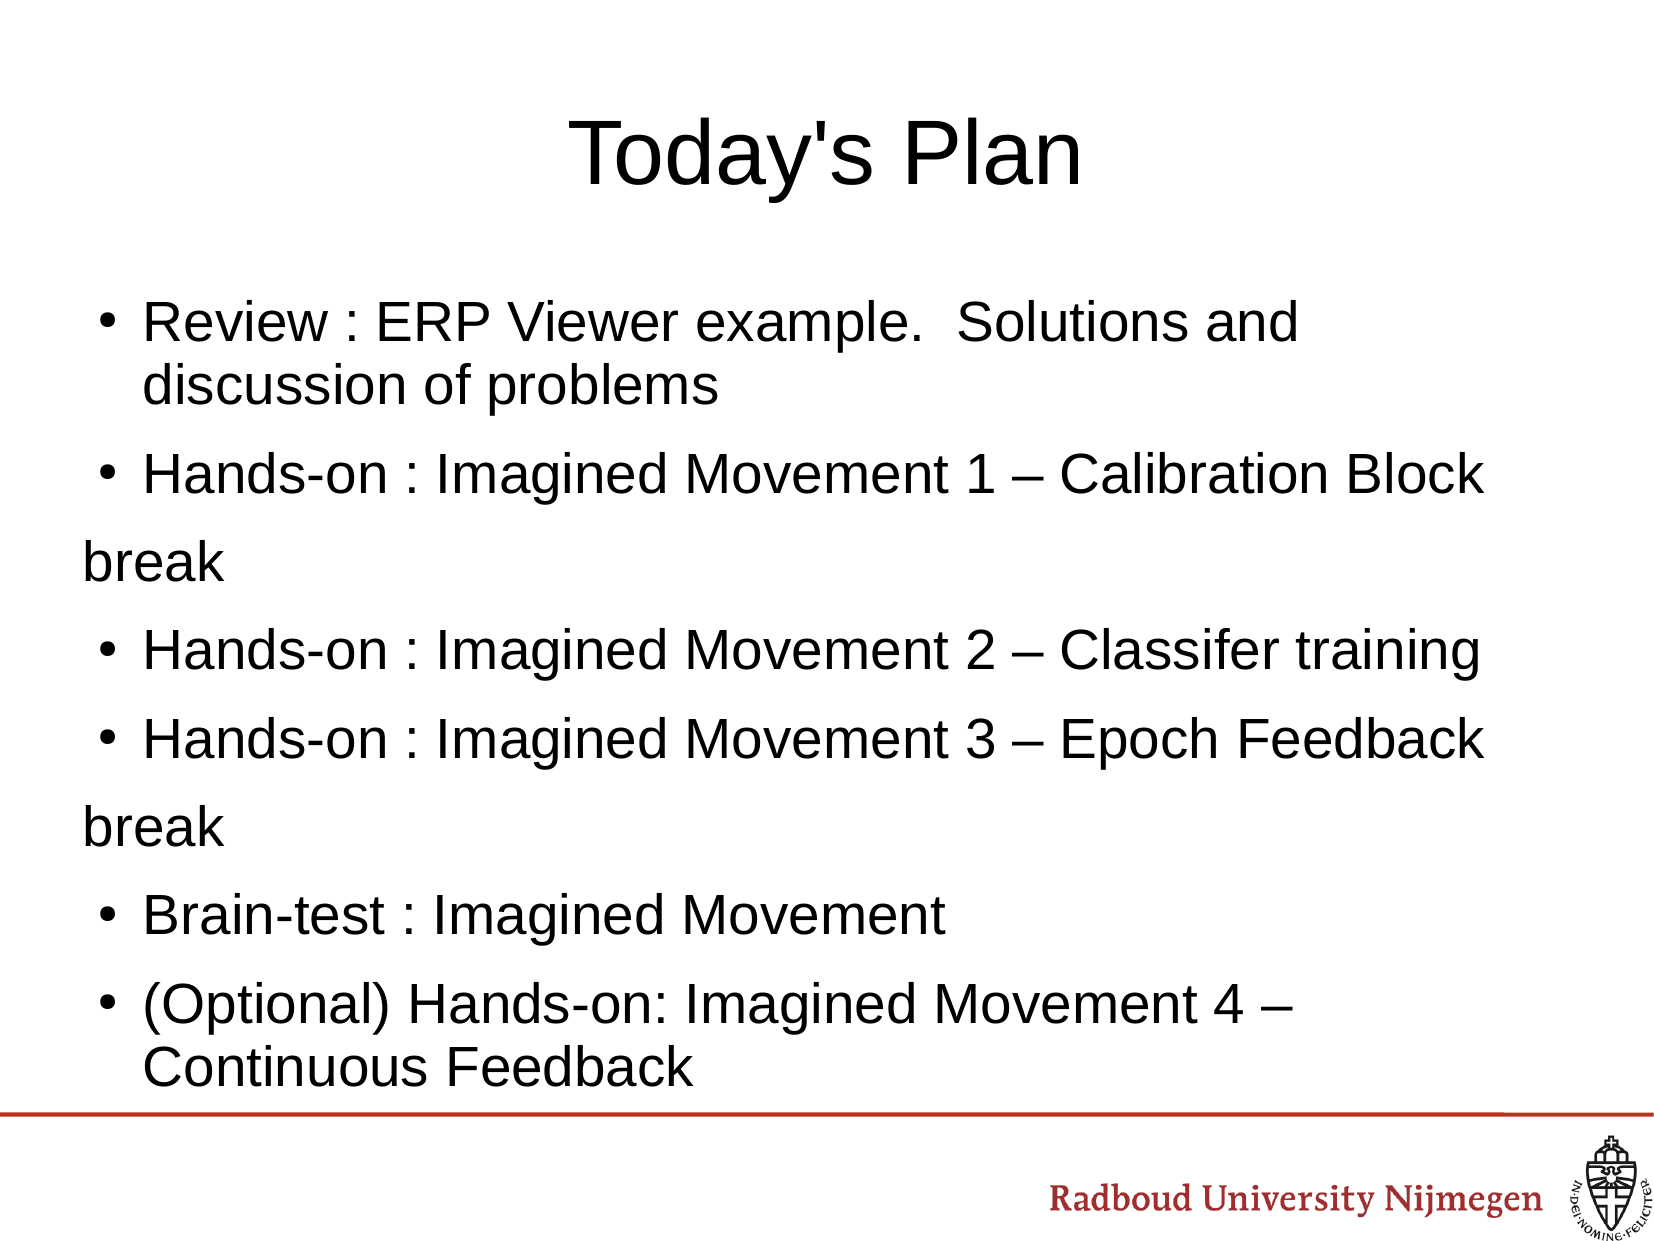

# Today's Plan
Review : ERP Viewer example. Solutions and discussion of problems
Hands-on : Imagined Movement 1 – Calibration Block
break
Hands-on : Imagined Movement 2 – Classifer training
Hands-on : Imagined Movement 3 – Epoch Feedback
break
Brain-test : Imagined Movement
(Optional) Hands-on: Imagined Movement 4 – Continuous Feedback